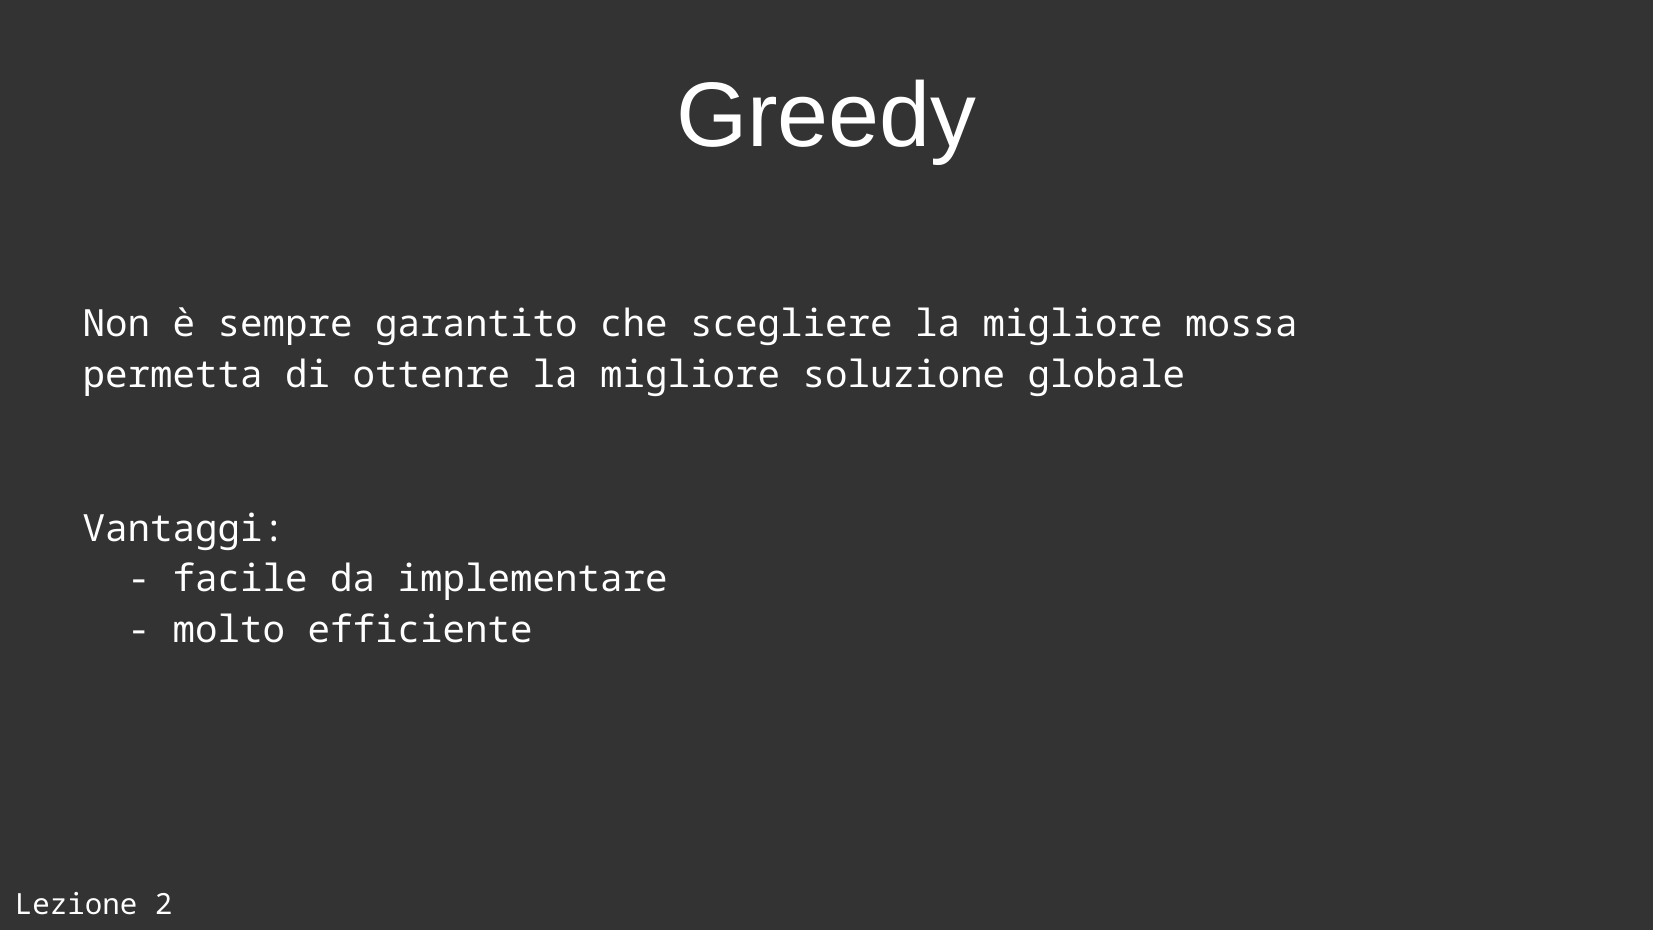

# Greedy
Non è sempre garantito che scegliere la migliore mossa
permetta di ottenre la migliore soluzione globale
Vantaggi:
 - facile da implementare
 - molto efficiente
Lezione 2